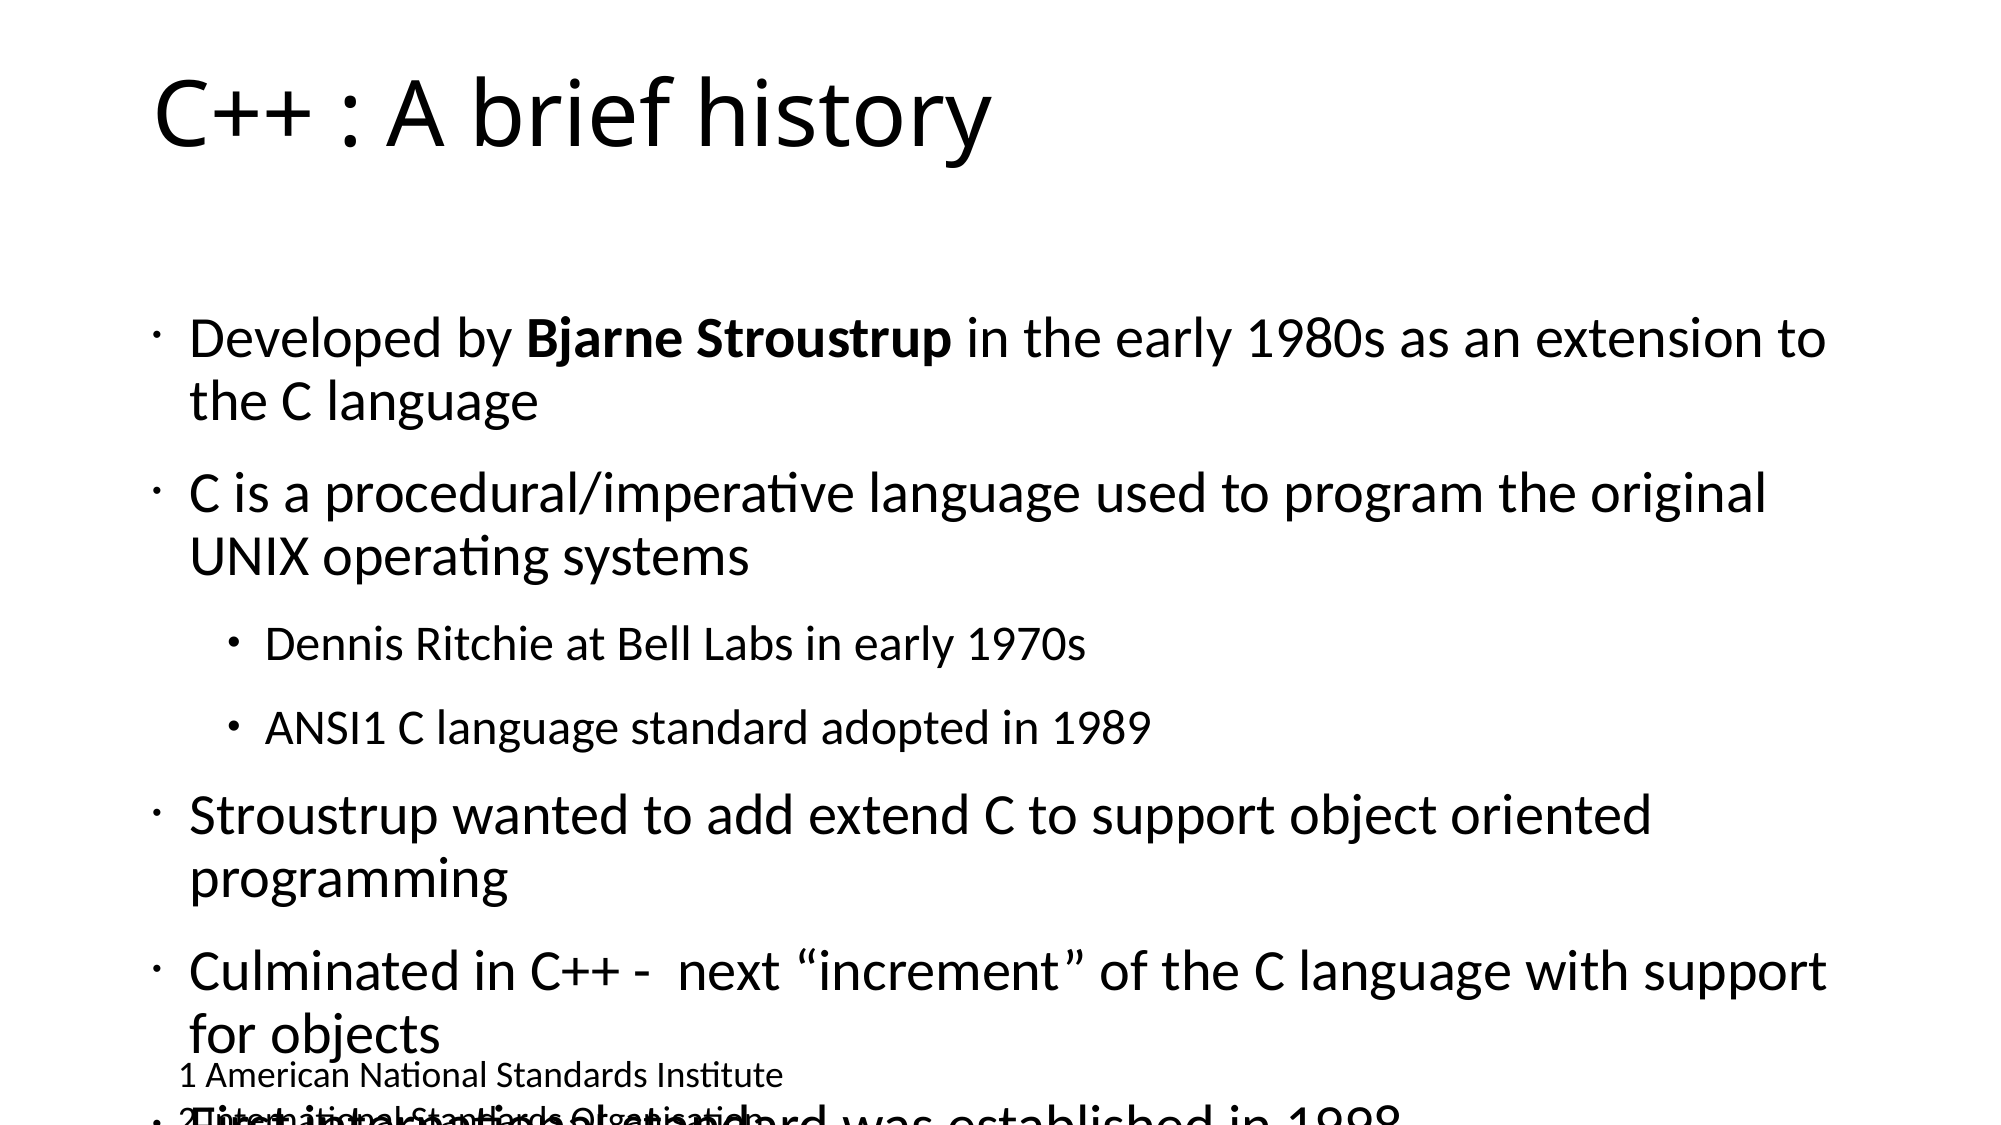

# C++ : A brief history
Developed by Bjarne Stroustrup in the early 1980s as an extension to the C language
C is a procedural/imperative language used to program the original UNIX operating systems
Dennis Ritchie at Bell Labs in early 1970s
ANSI1 C language standard adopted in 1989
Stroustrup wanted to add extend C to support object oriented programming
Culminated in C++ - next “increment” of the C language with support for objects
First international standard was established in 1998
In 2011 the latest version, C++11, was released by ISO2
1 American National Standards Institute
2 International Standards Organisation